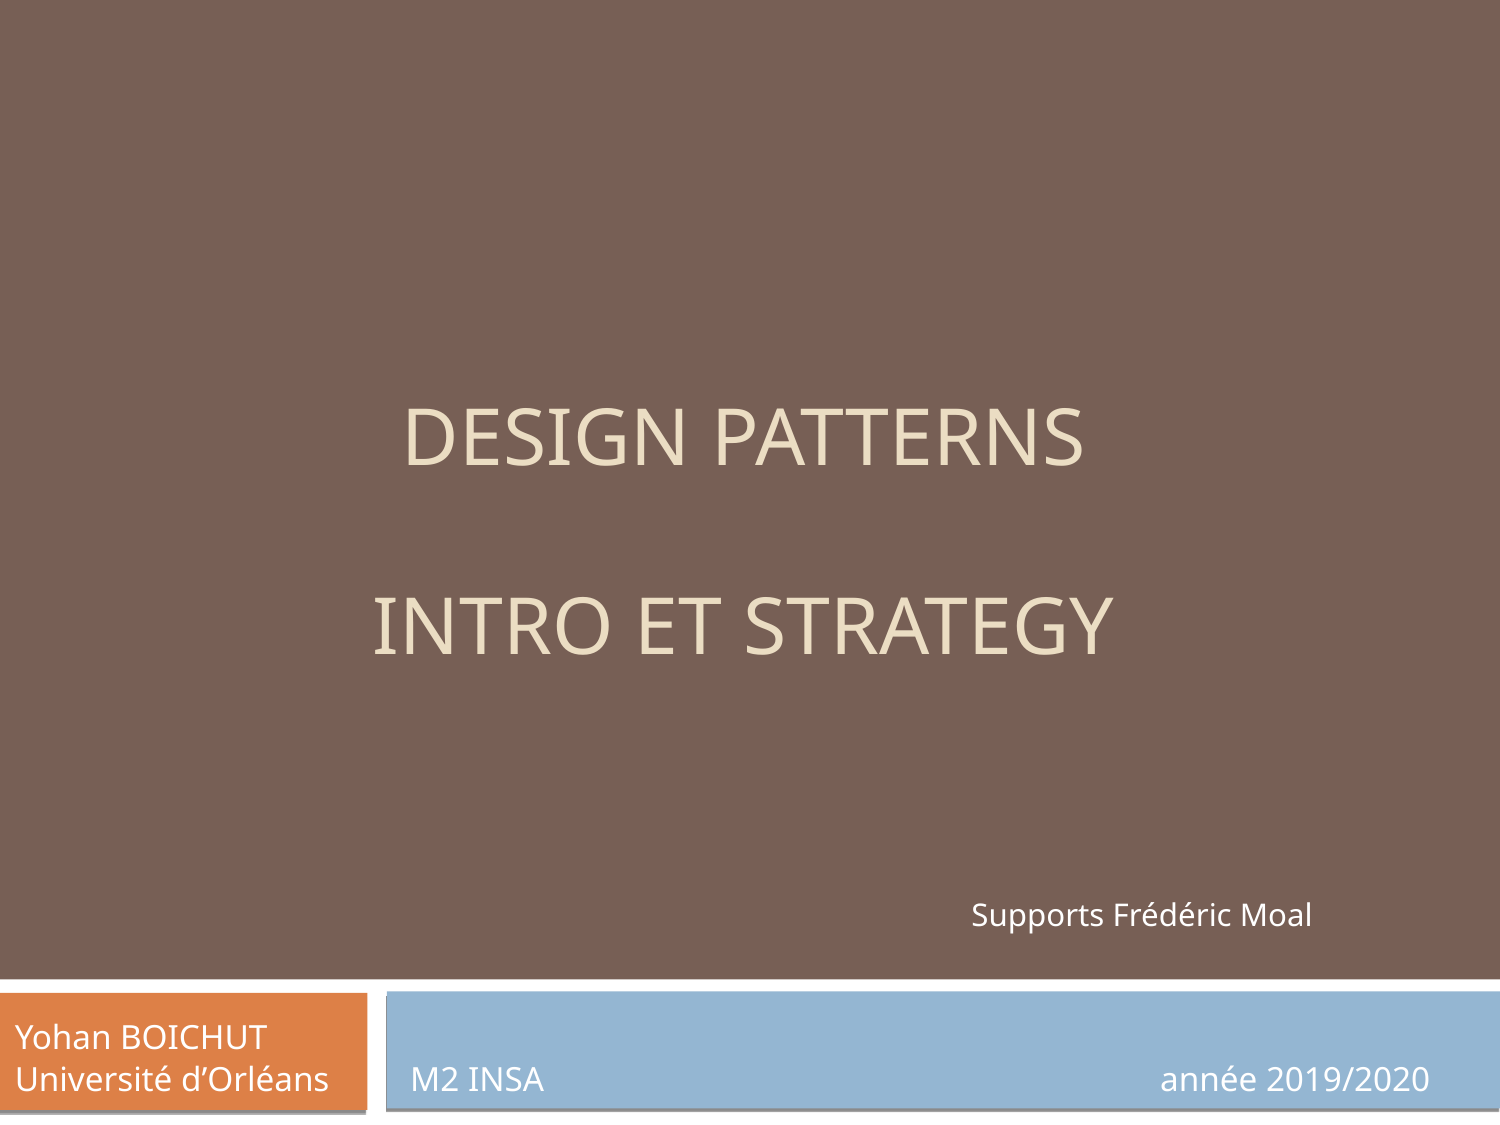

# Design Patterns Intro et Strategy
Supports Frédéric Moal
M2 INSA					année 2019/2020
Yohan BOICHUT
Université d’Orléans